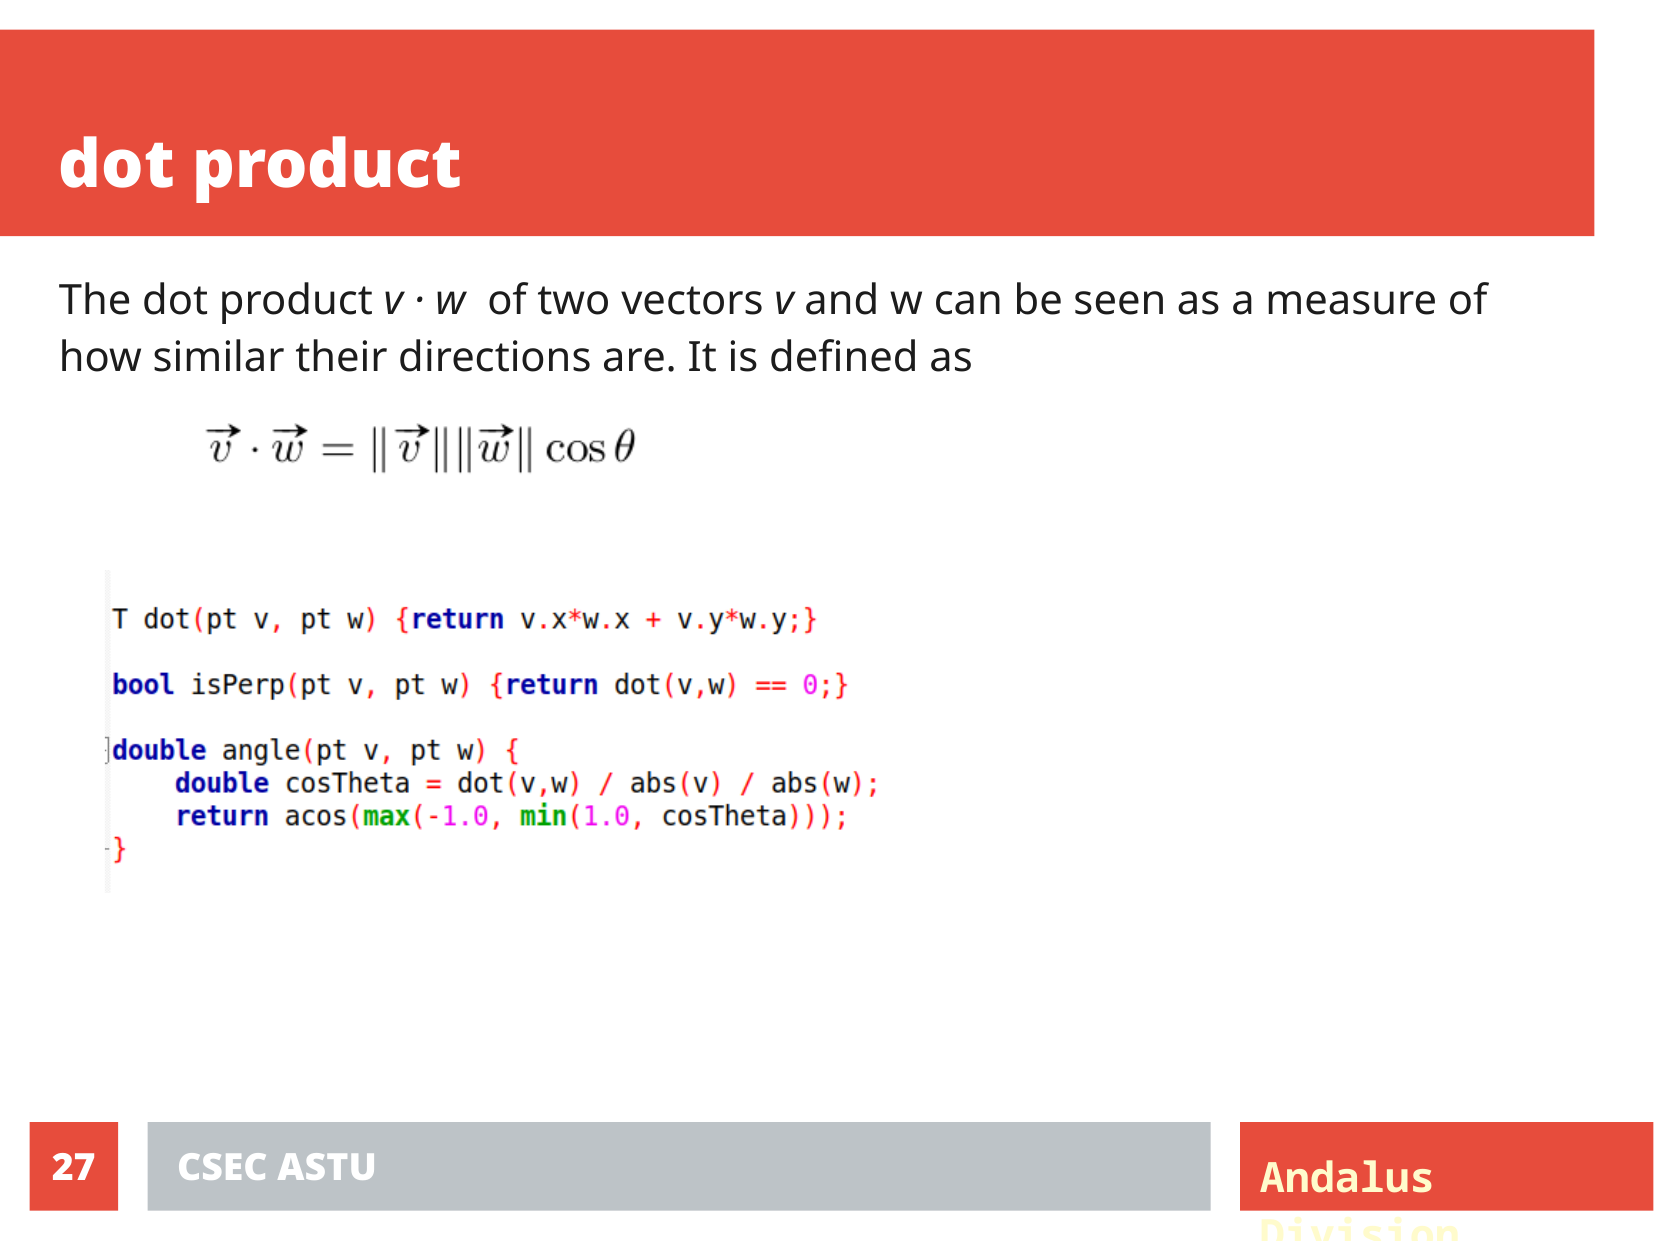

# dot product
The dot product v · w of two vectors v and w can be seen as a measure of how similar their directions are. It is defined as
27
CSEC ASTU
Andalus Division